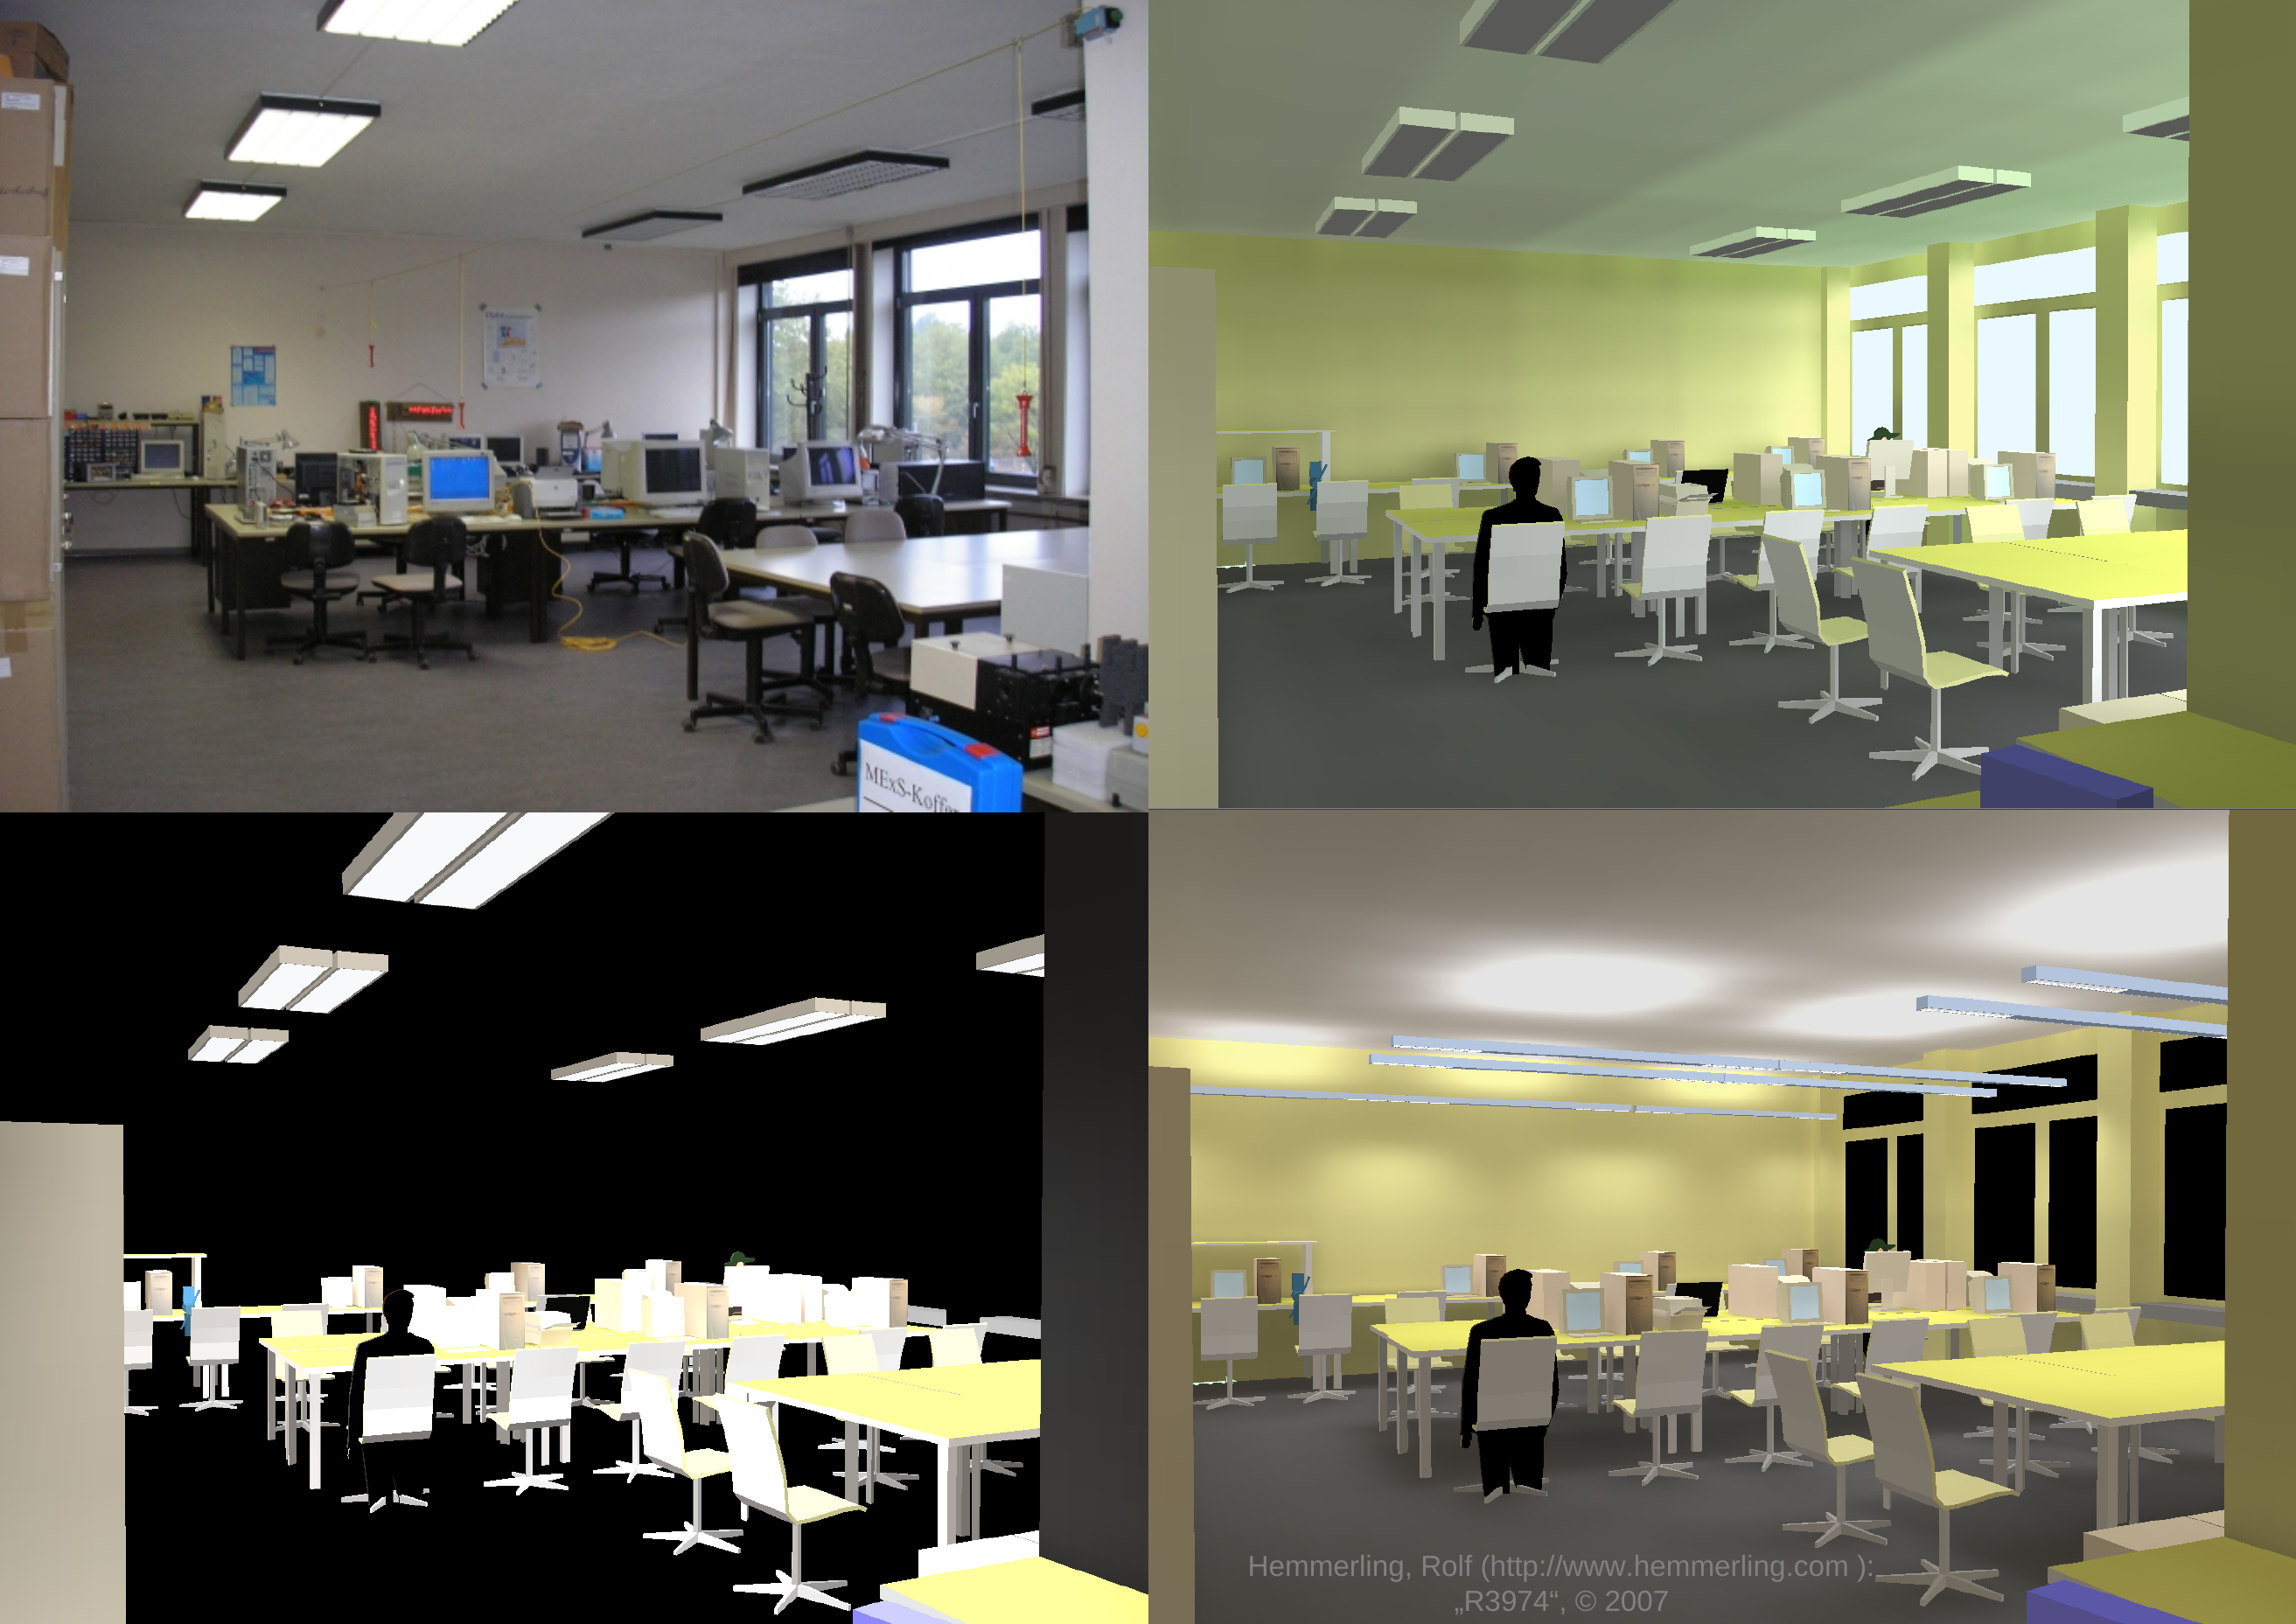

# Hemmerling, Rolf (http://www.hemmerling.com ): „R3974“, © 2007
Hemmerling, Rolf (http://www.hemmerling.com ): „R3974“, © 2007